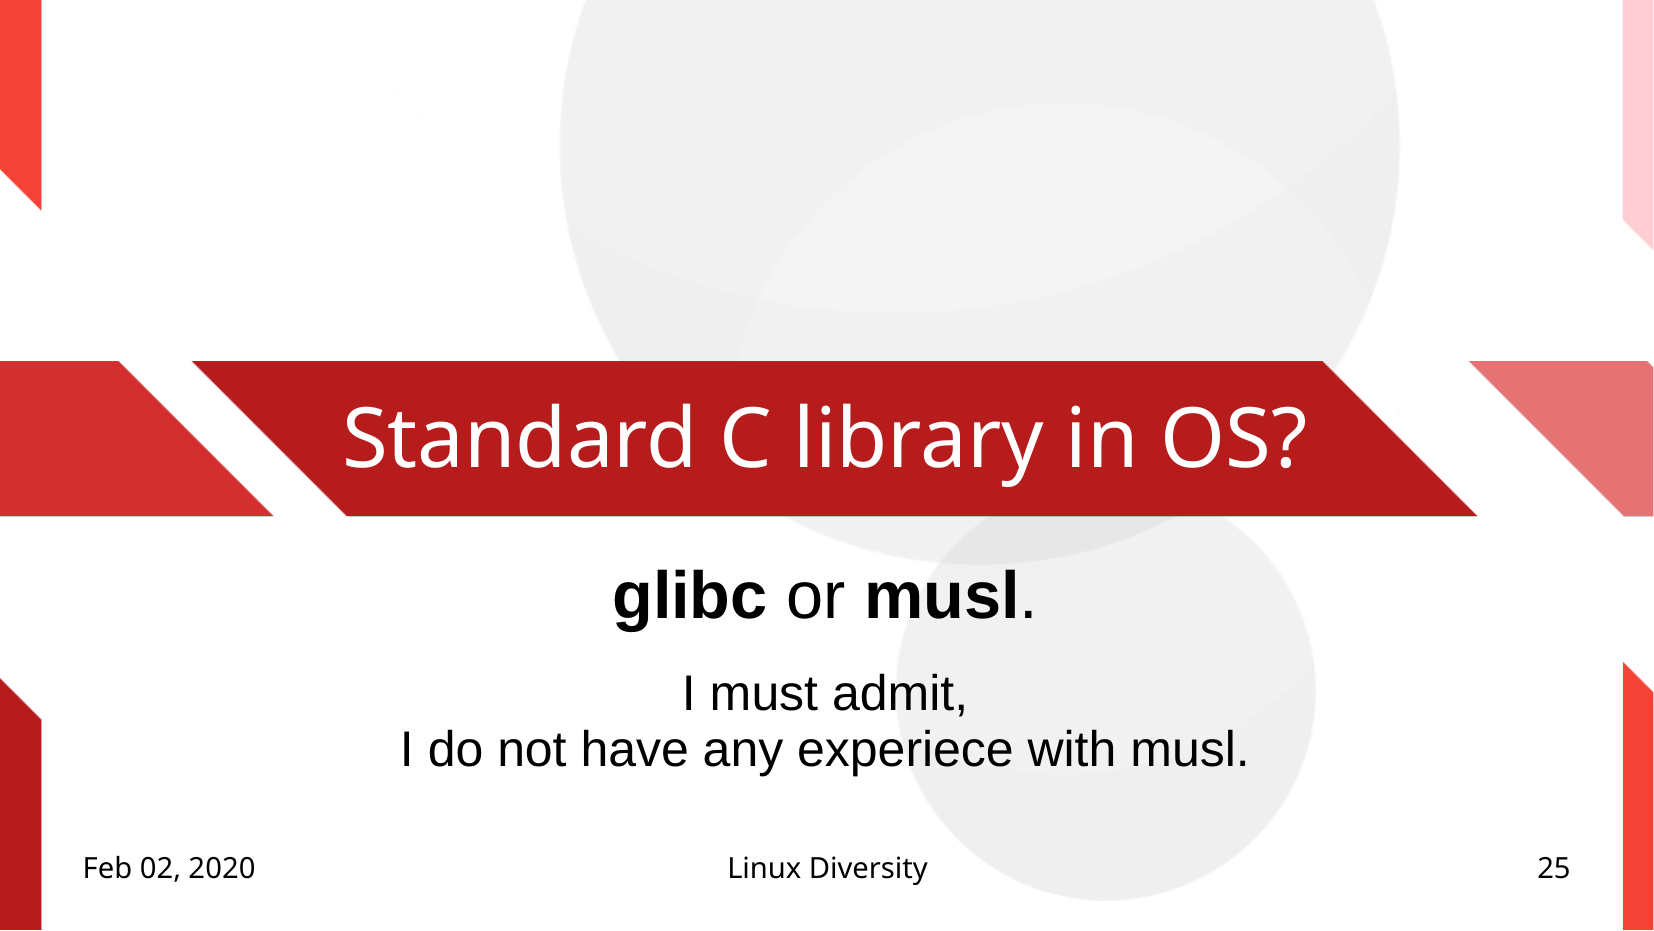

# Standard C library in OS?
glibc or musl.
I must admit,
I do not have any experiece with musl.
Feb 02, 2020
Linux Diversity
25